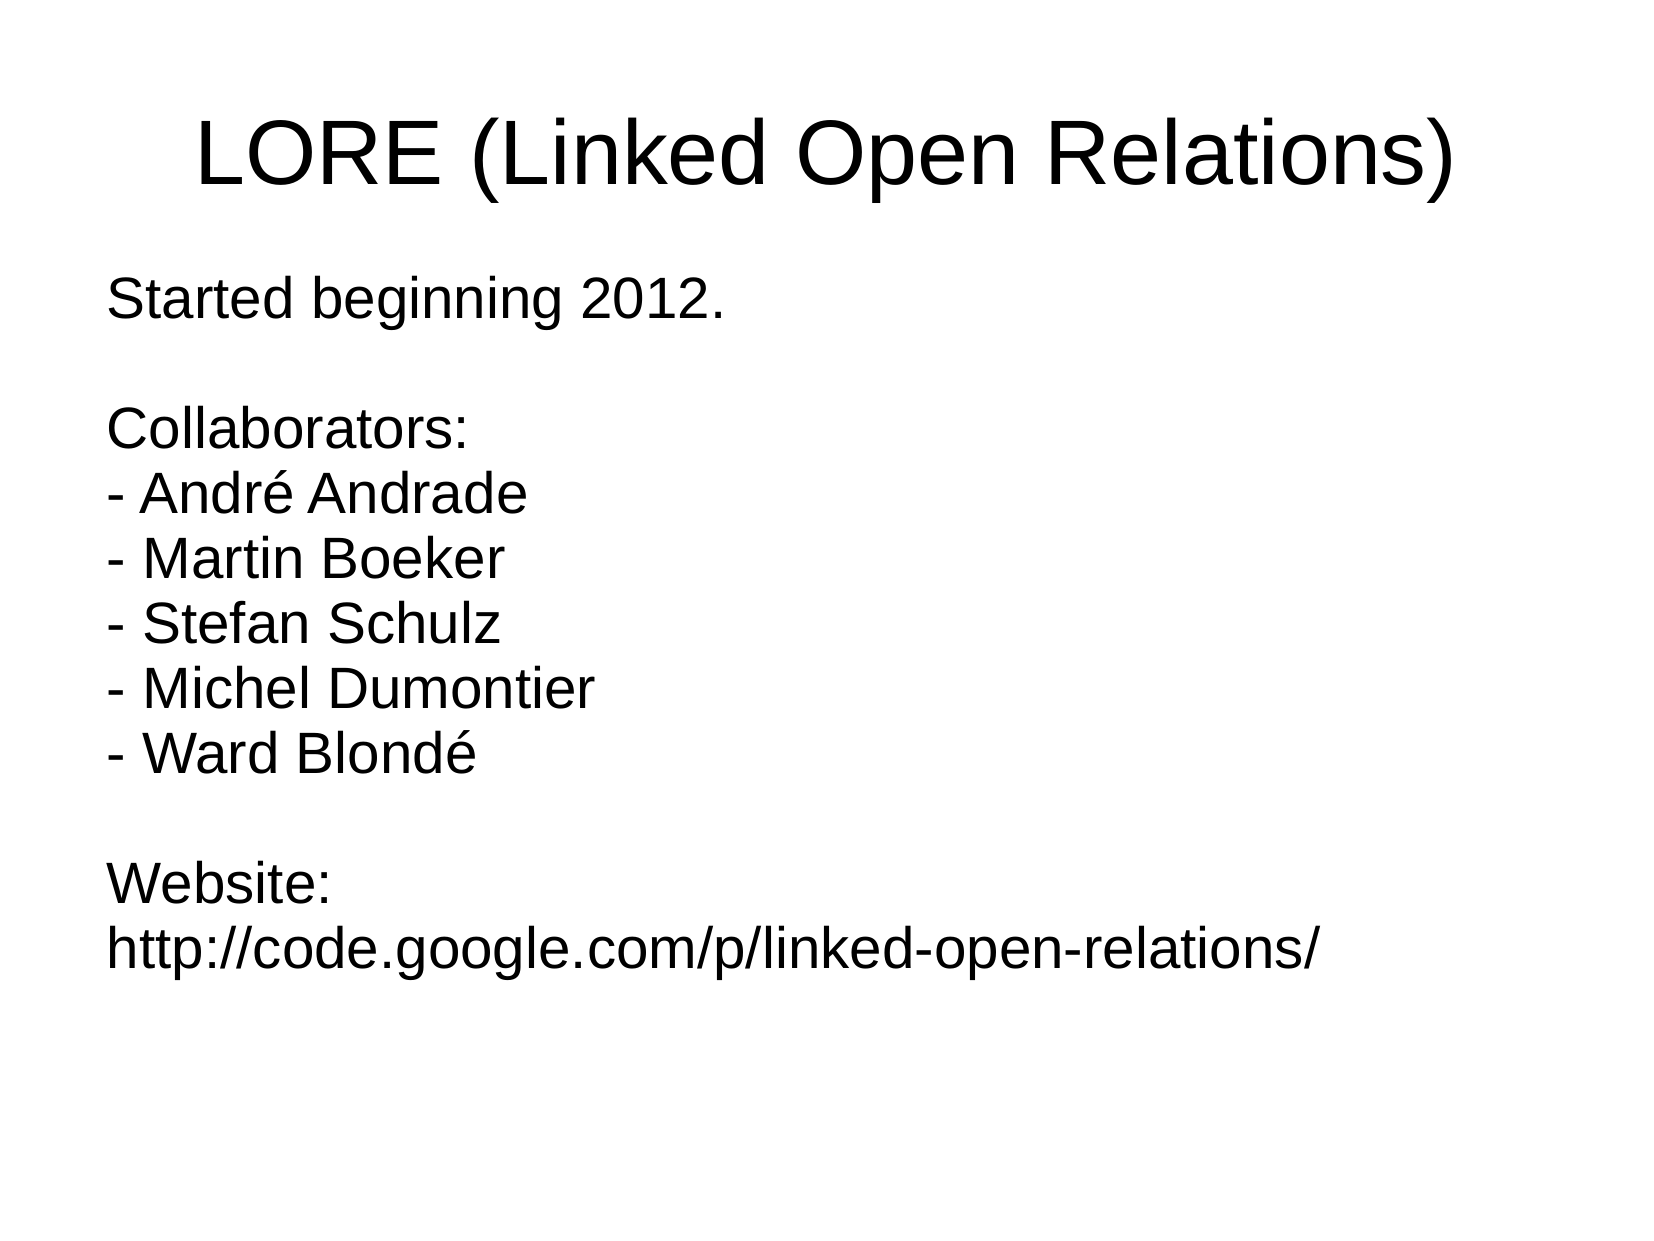

# LORE (Linked Open Relations)
Started beginning 2012.
Collaborators:
- André Andrade
- Martin Boeker
- Stefan Schulz
- Michel Dumontier
- Ward Blondé
Website:
http://code.google.com/p/linked-open-relations/